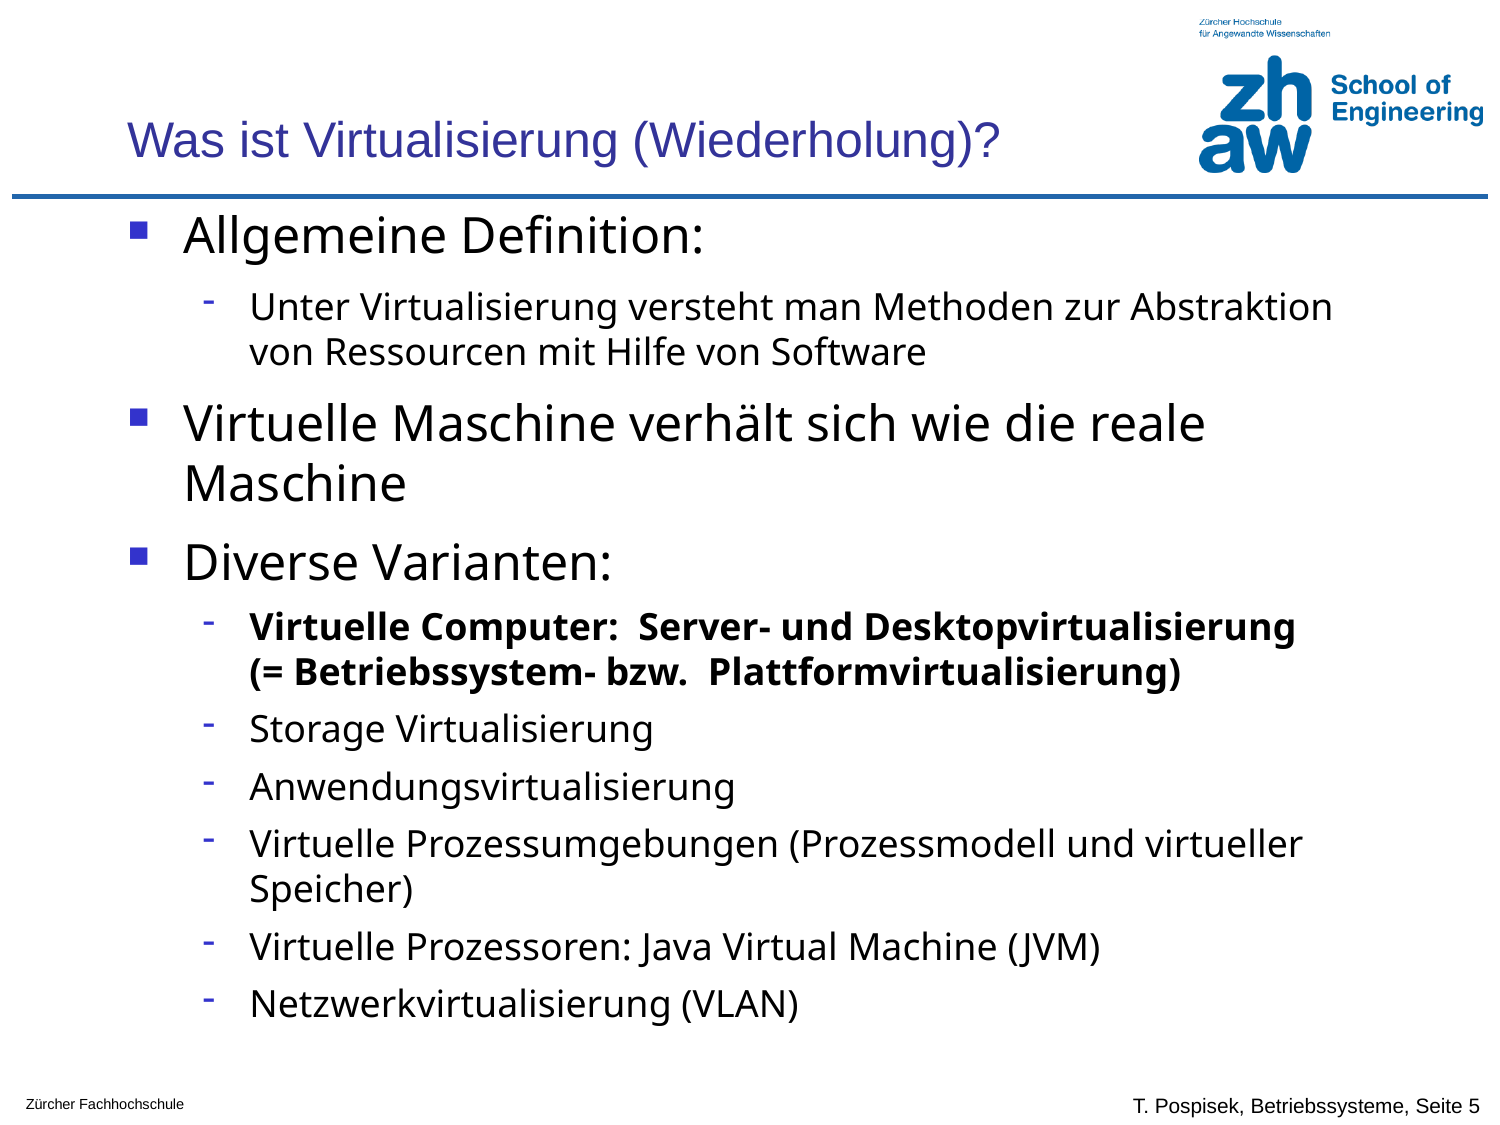

# Was ist Virtualisierung (Wiederholung)?
Allgemeine Definition:
Unter Virtualisierung versteht man Methoden zur Abstraktion von Ressourcen mit Hilfe von Software
Virtuelle Maschine verhält sich wie die reale Maschine
Diverse Varianten:
Virtuelle Computer: Server- und Desktopvirtualisierung
(= Betriebssystem- bzw. Plattformvirtualisierung)
Storage Virtualisierung
Anwendungsvirtualisierung
Virtuelle Prozessumgebungen (Prozessmodell und virtueller Speicher)
Virtuelle Prozessoren: Java Virtual Machine (JVM)
Netzwerkvirtualisierung (VLAN)